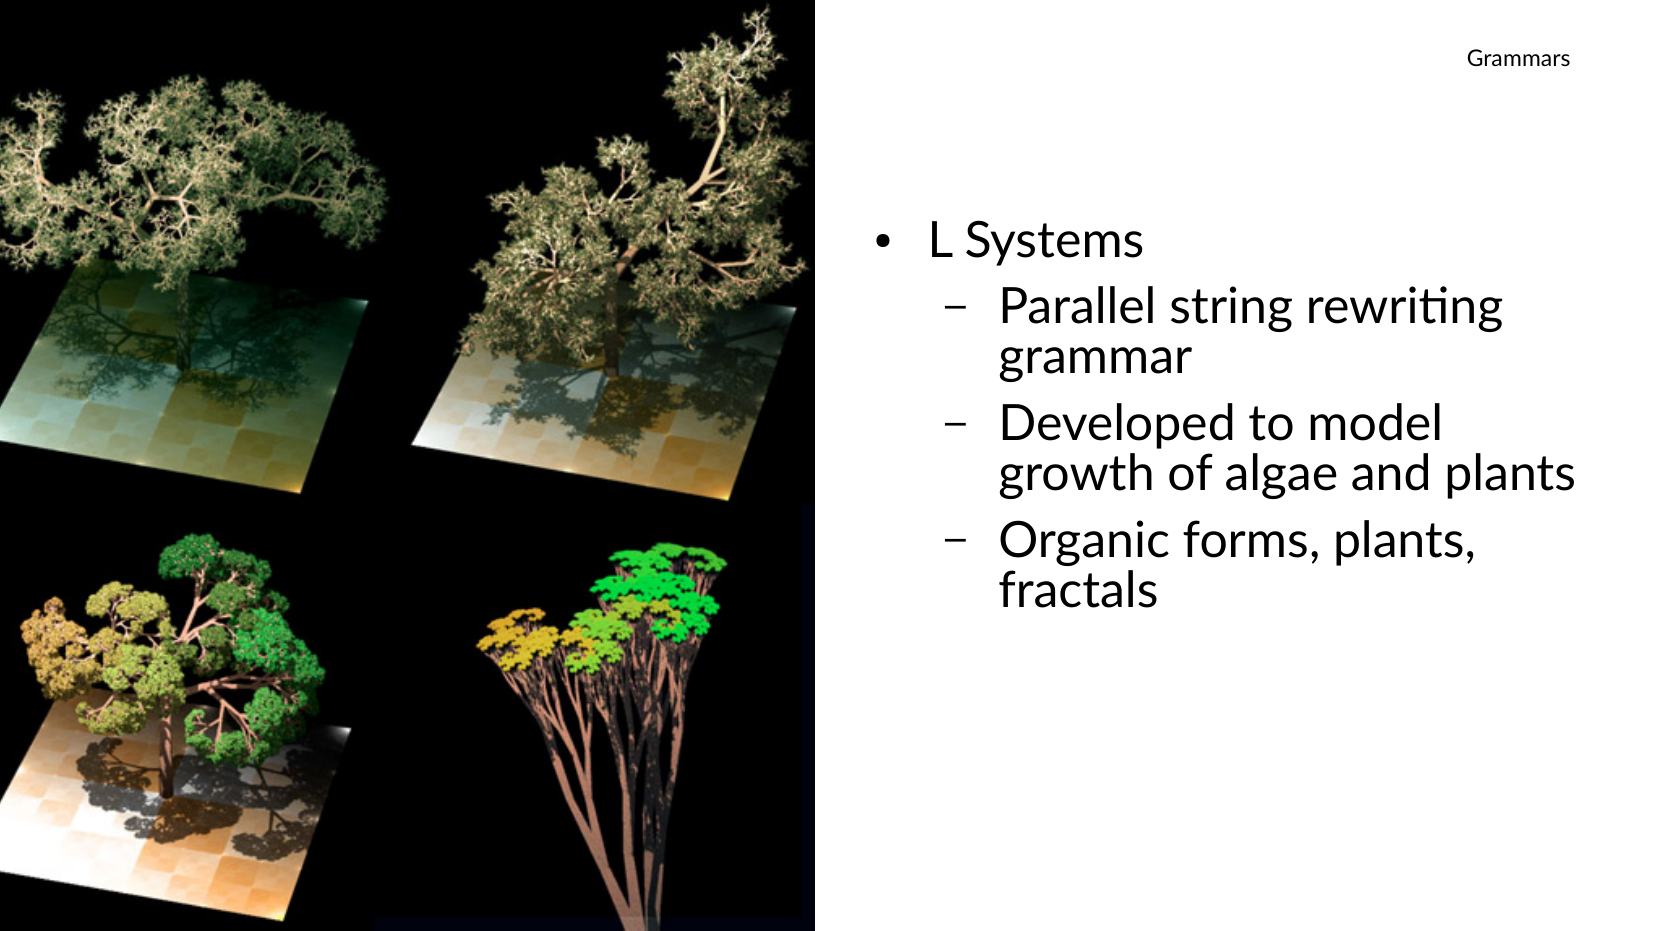

# Grammars
L Systems
Parallel string rewriting grammar
Developed to model growth of algae and plants
Organic forms, plants, fractals